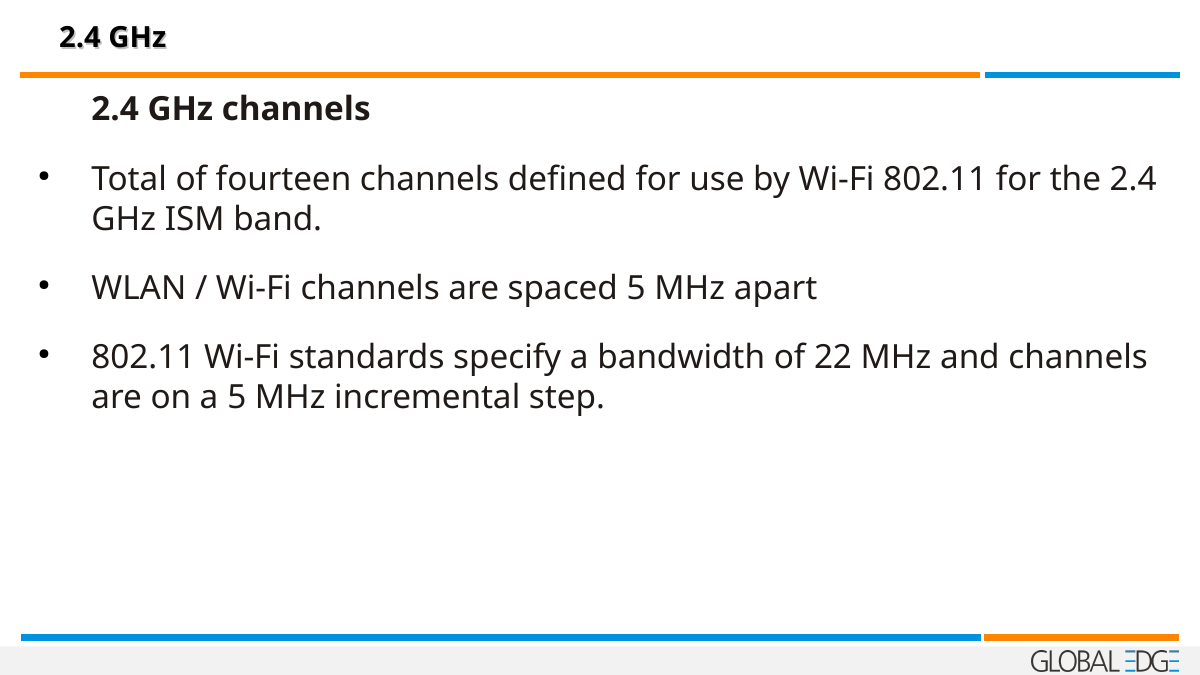

# 2.4 GHz
2.4 GHz channels
Total of fourteen channels defined for use by Wi-Fi 802.11 for the 2.4 GHz ISM band.
WLAN / Wi-Fi channels are spaced 5 MHz apart
802.11 Wi-Fi standards specify a bandwidth of 22 MHz and channels are on a 5 MHz incremental step.